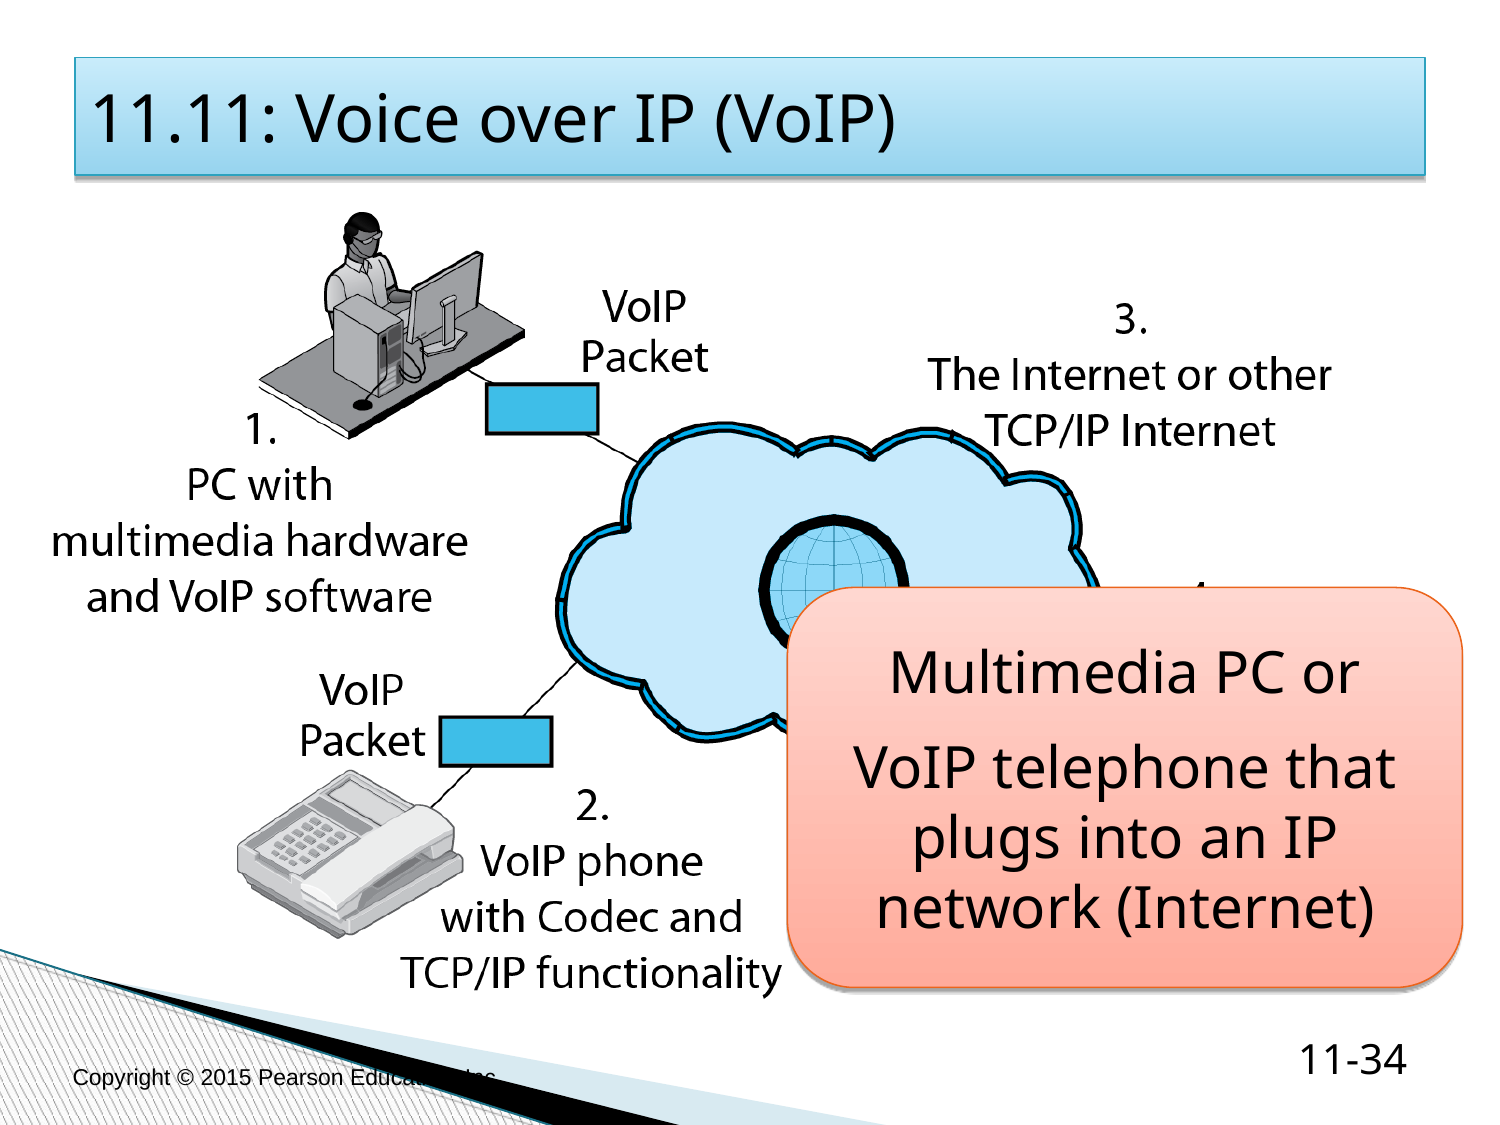

# 11.11: Voice over IP (VoIP)
Multimedia PC or
VoIP telephone that plugs into an IP network (Internet)
Copyright © 2015 Pearson Education, Inc.